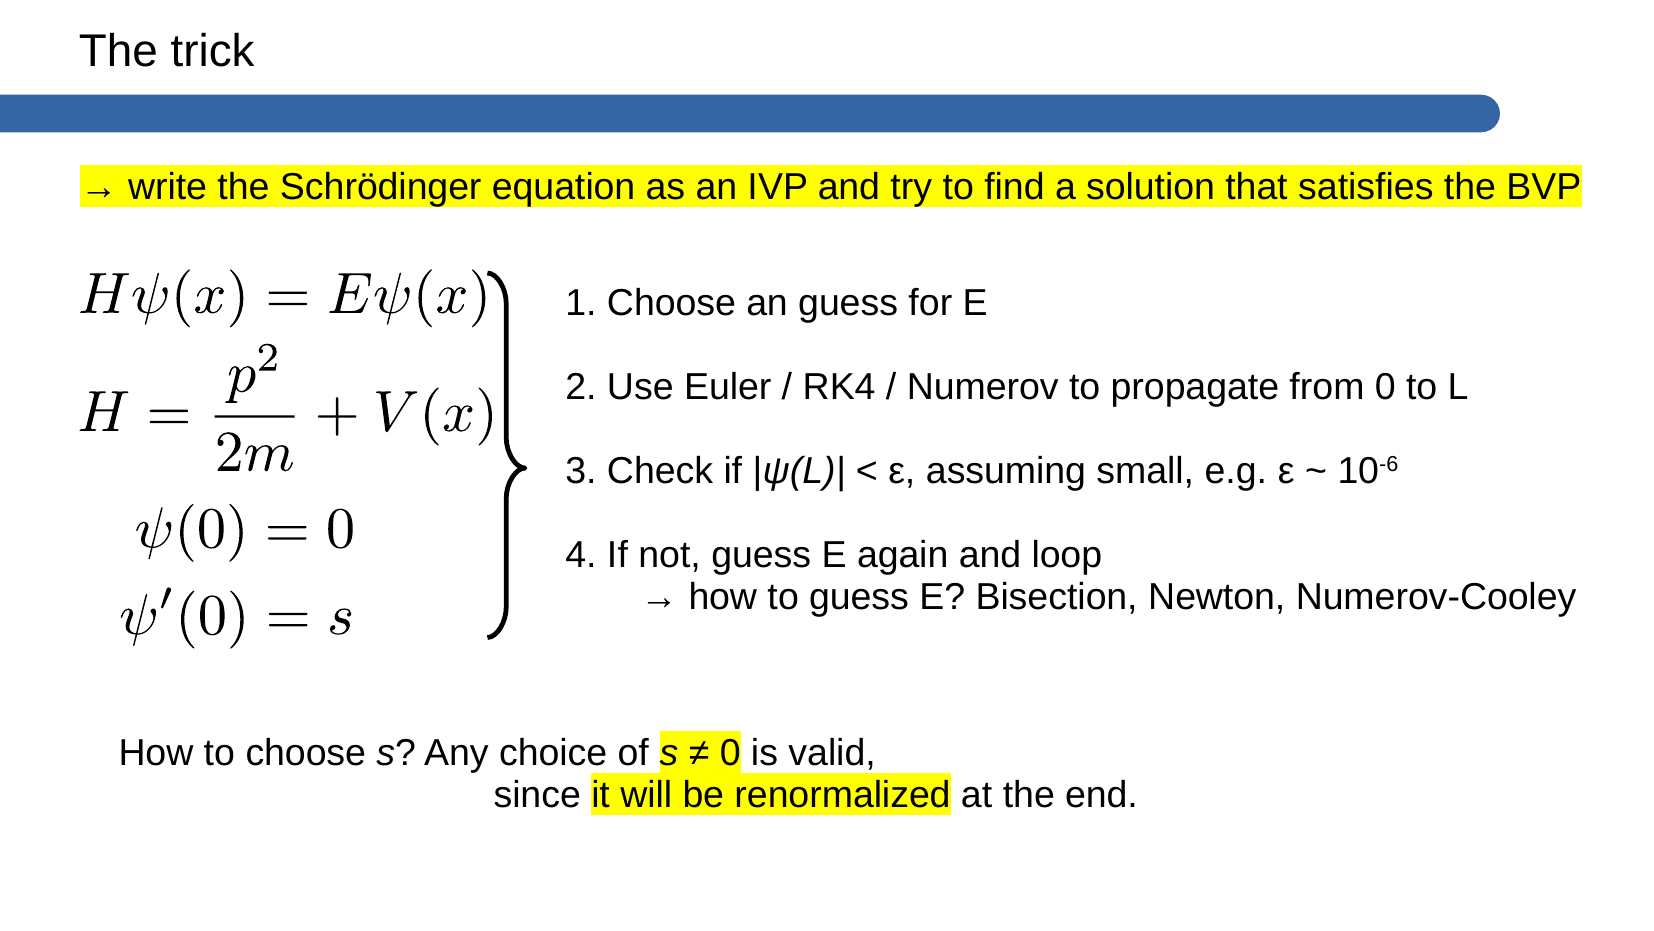

# The trick
→ write the Schrödinger equation as an IVP and try to find a solution that satisfies the BVP
1. Choose an guess for E
2. Use Euler / RK4 / Numerov to propagate from 0 to L
3. Check if |ψ(L)| < ε, assuming small, e.g. ε ~ 10-6
4. If not, guess E again and loop
	→ how to guess E? Bisection, Newton, Numerov-Cooley
How to choose s? Any choice of s ≠ 0 is valid,
					since it will be renormalized at the end.